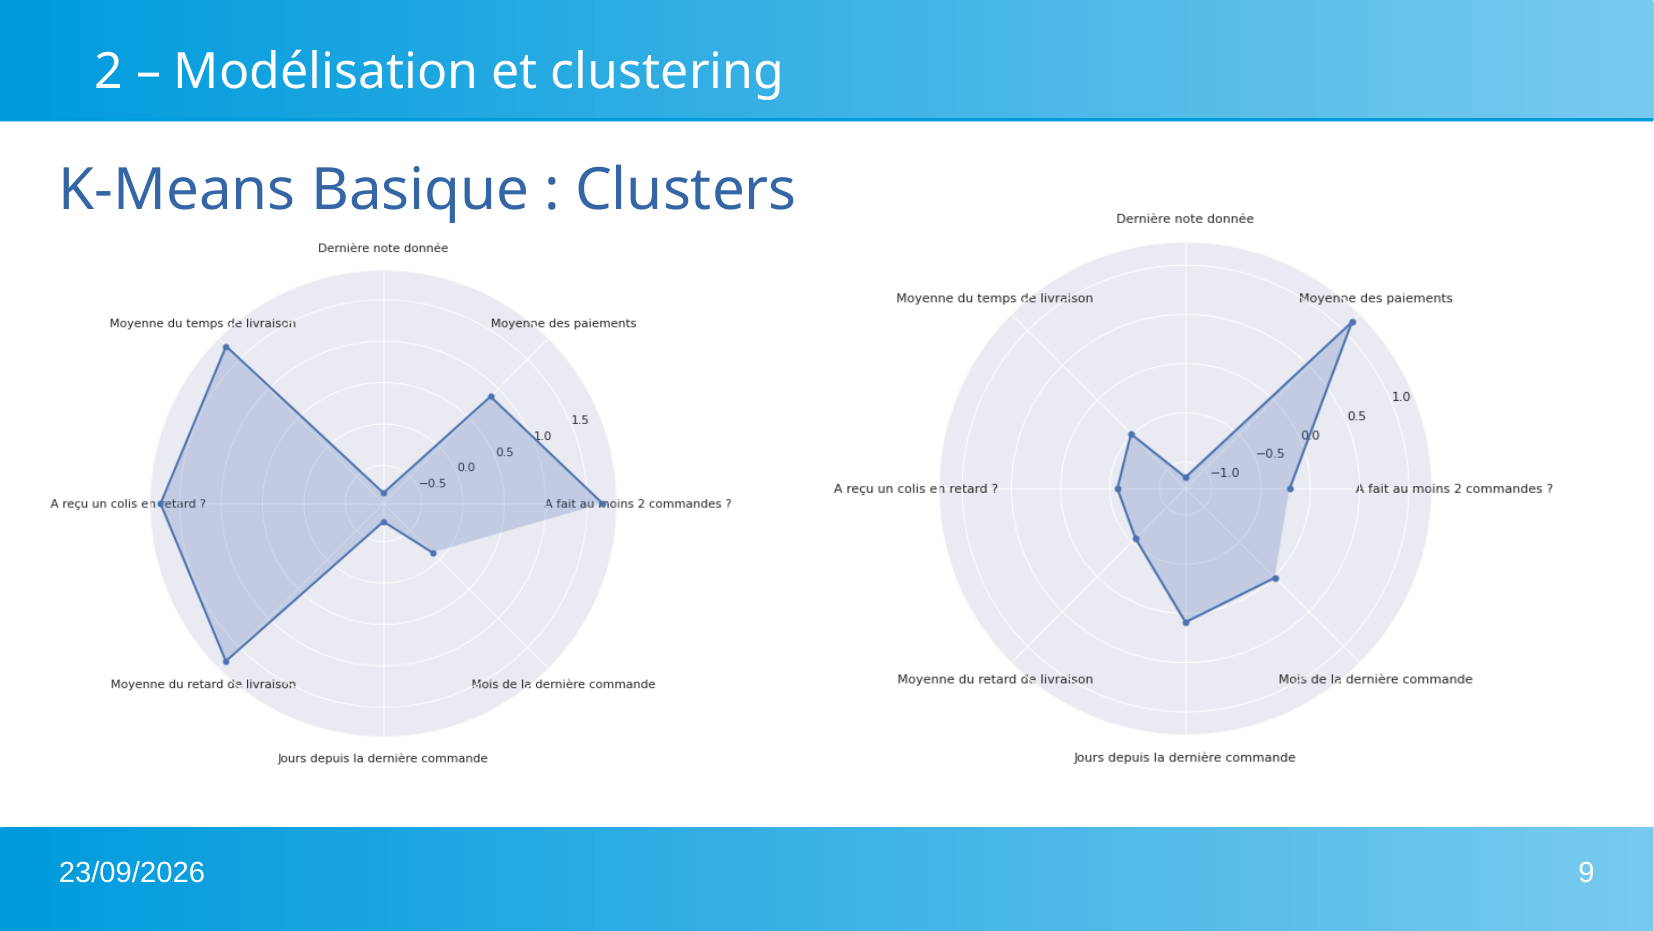

# 2 – Modélisation et clustering
K-Means Basique : Clusters
9